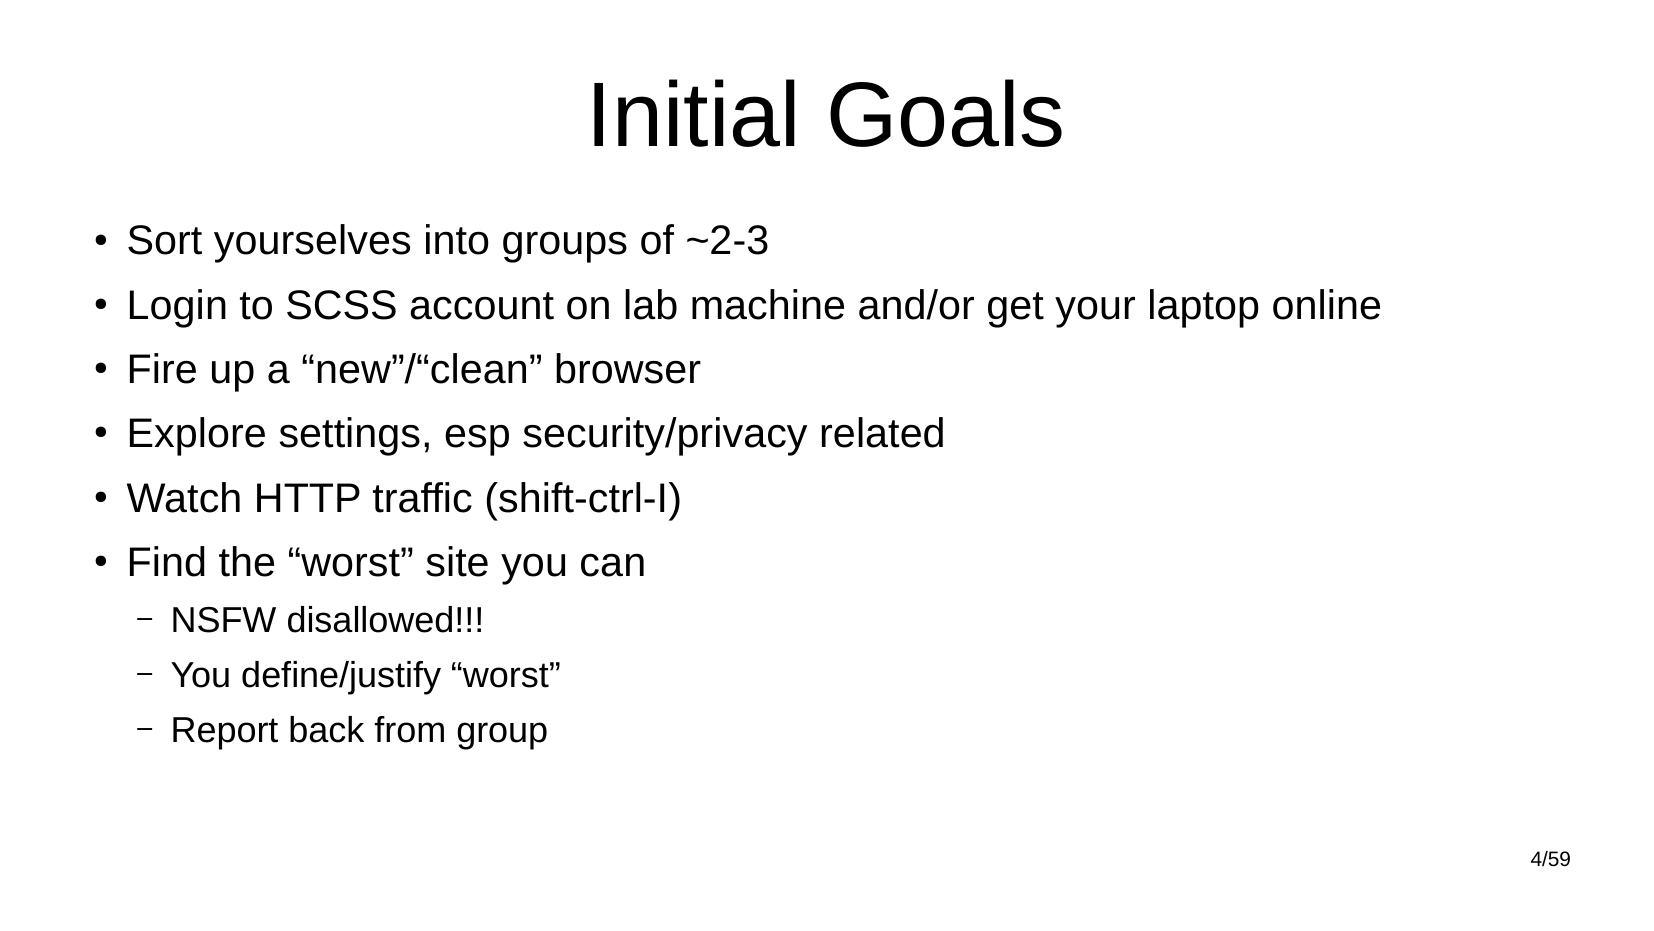

# Initial Goals
Sort yourselves into groups of ~2-3
Login to SCSS account on lab machine and/or get your laptop online
Fire up a “new”/“clean” browser
Explore settings, esp security/privacy related
Watch HTTP traffic (shift-ctrl-I)
Find the “worst” site you can
NSFW disallowed!!!
You define/justify “worst”
Report back from group
4